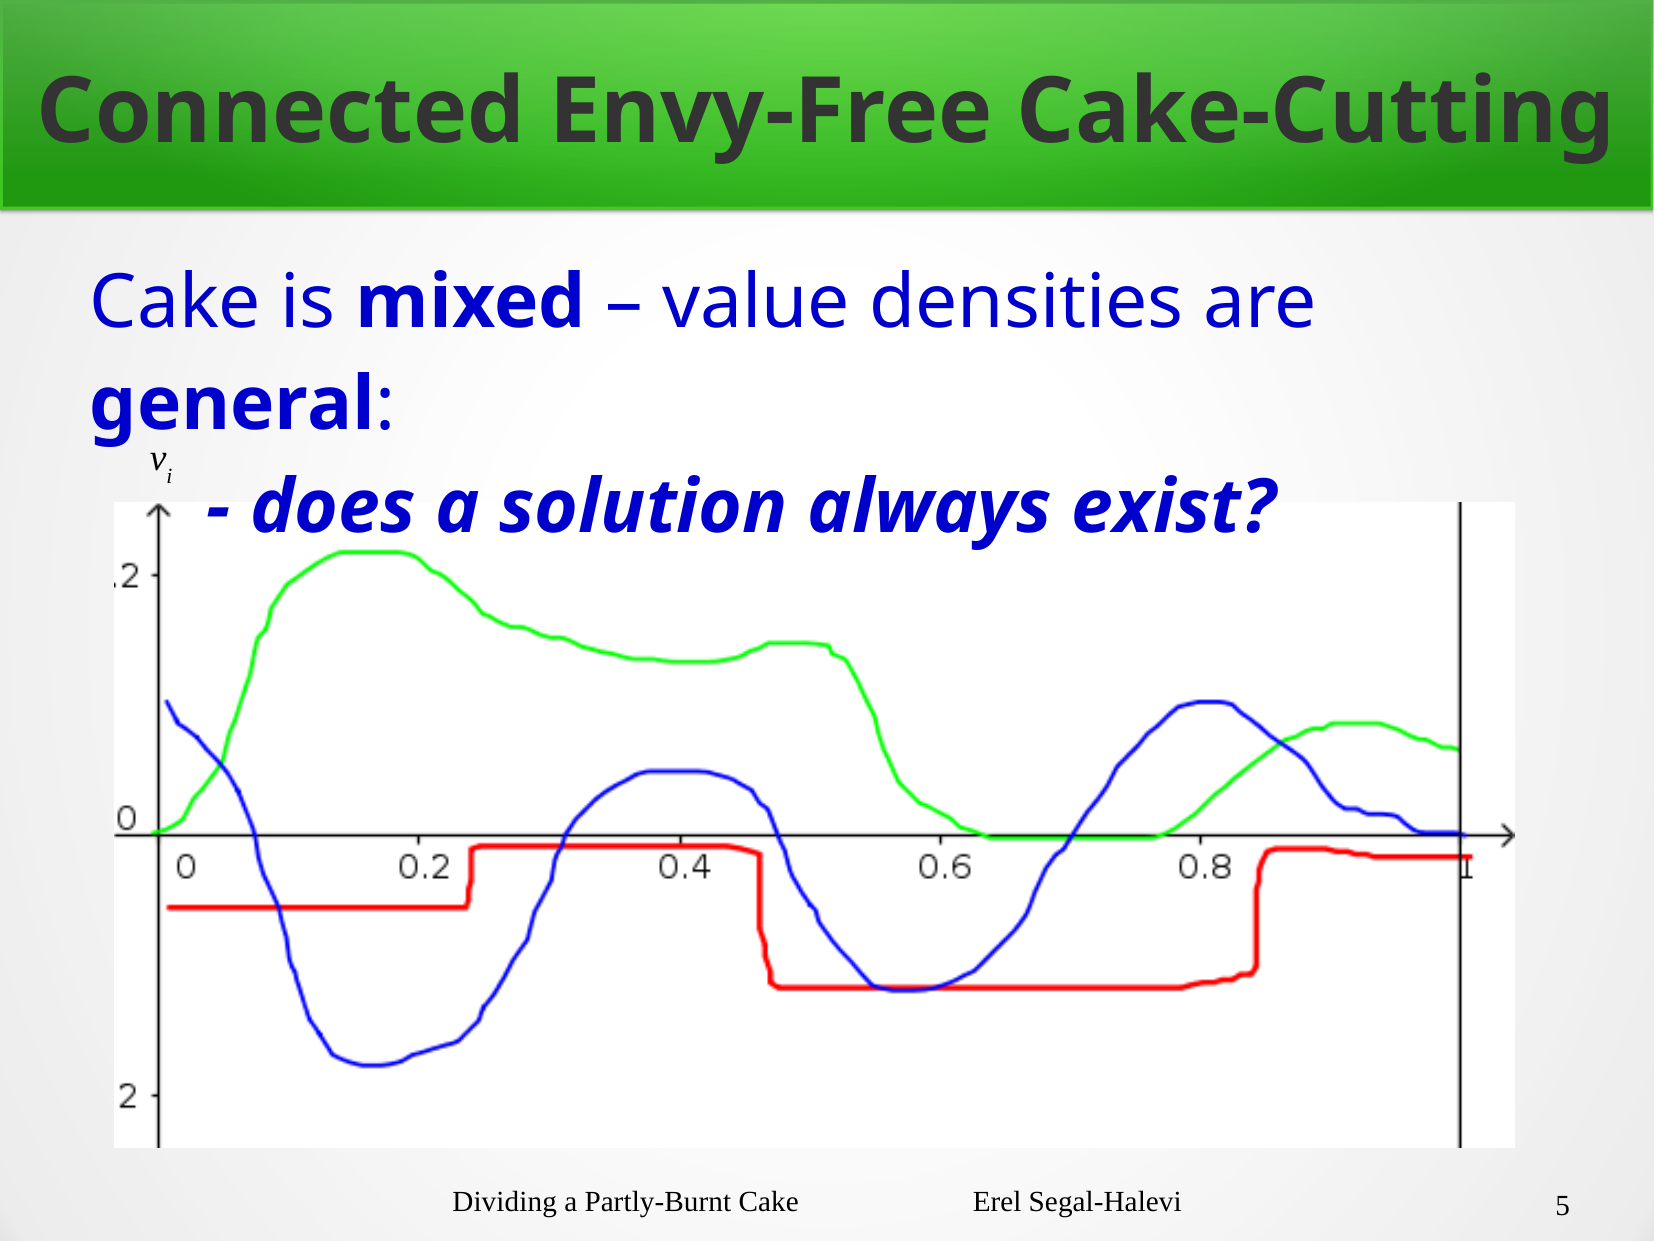

# Connected Envy-Free Cake-Cutting
Cake is mixed – value densities are general:
 - does a solution always exist?
vi
Dividing a Partly-Burnt Cake Erel Segal-Halevi
5